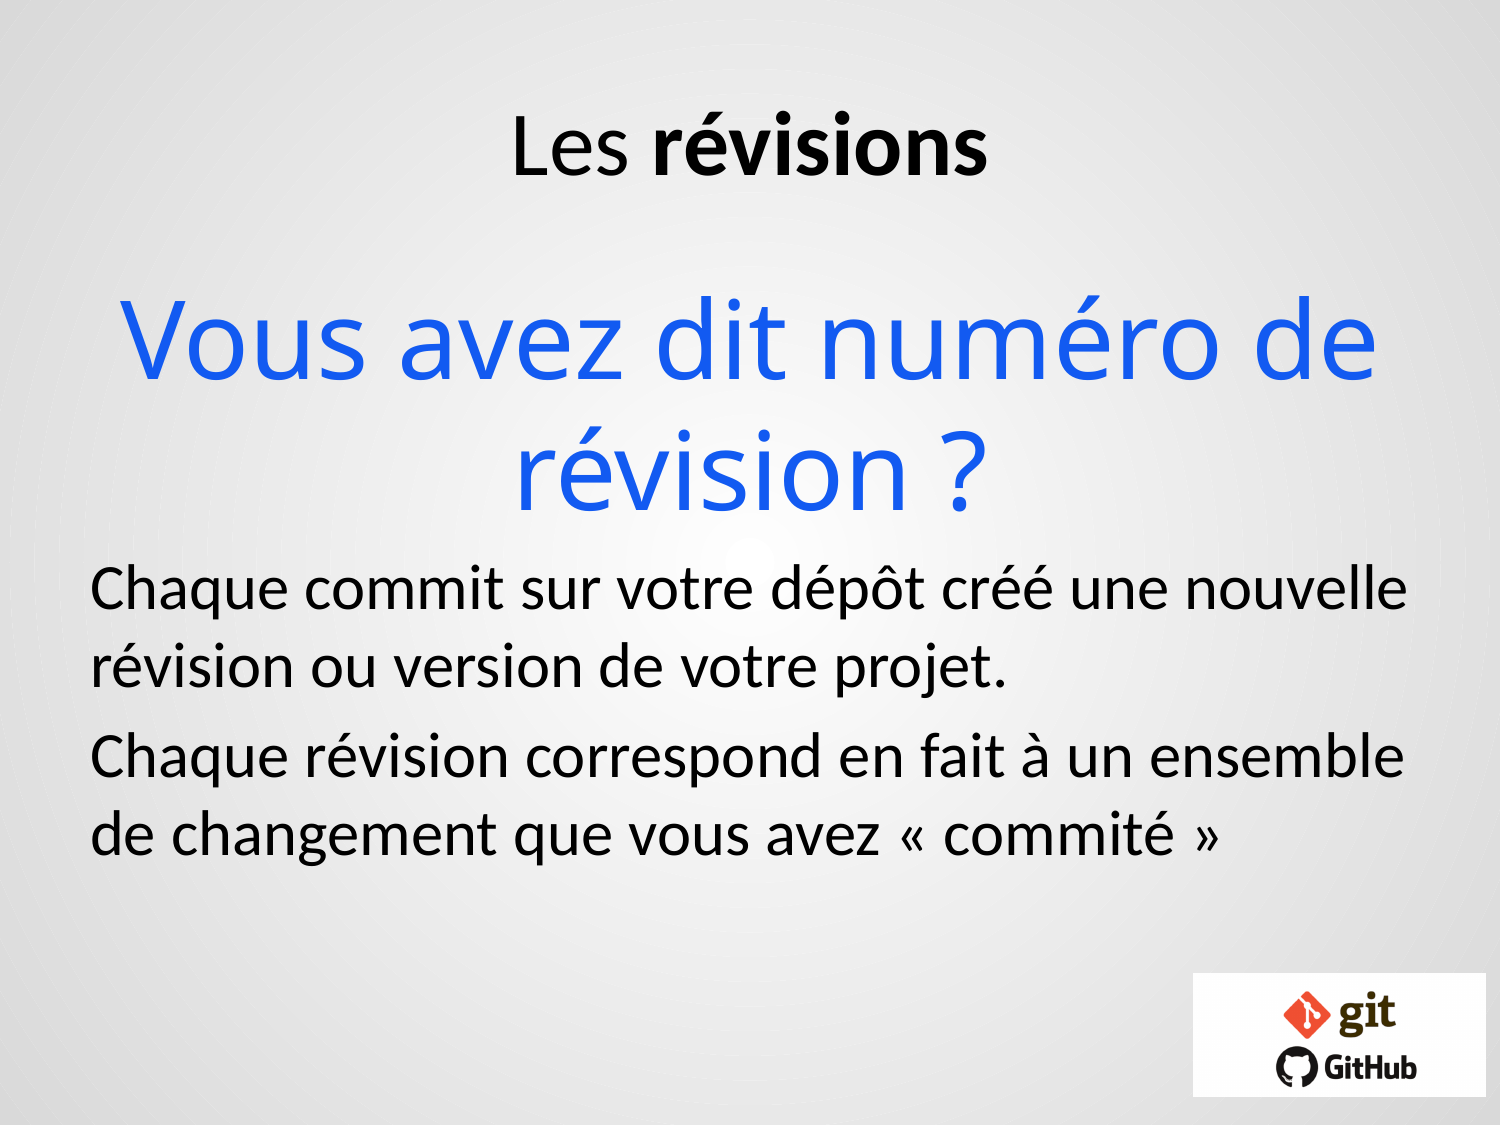

# Les révisions
Vous avez dit numéro de révision ?
Chaque commit sur votre dépôt créé une nouvelle révision ou version de votre projet.
Chaque révision correspond en fait à un ensemble de changement que vous avez « commité »